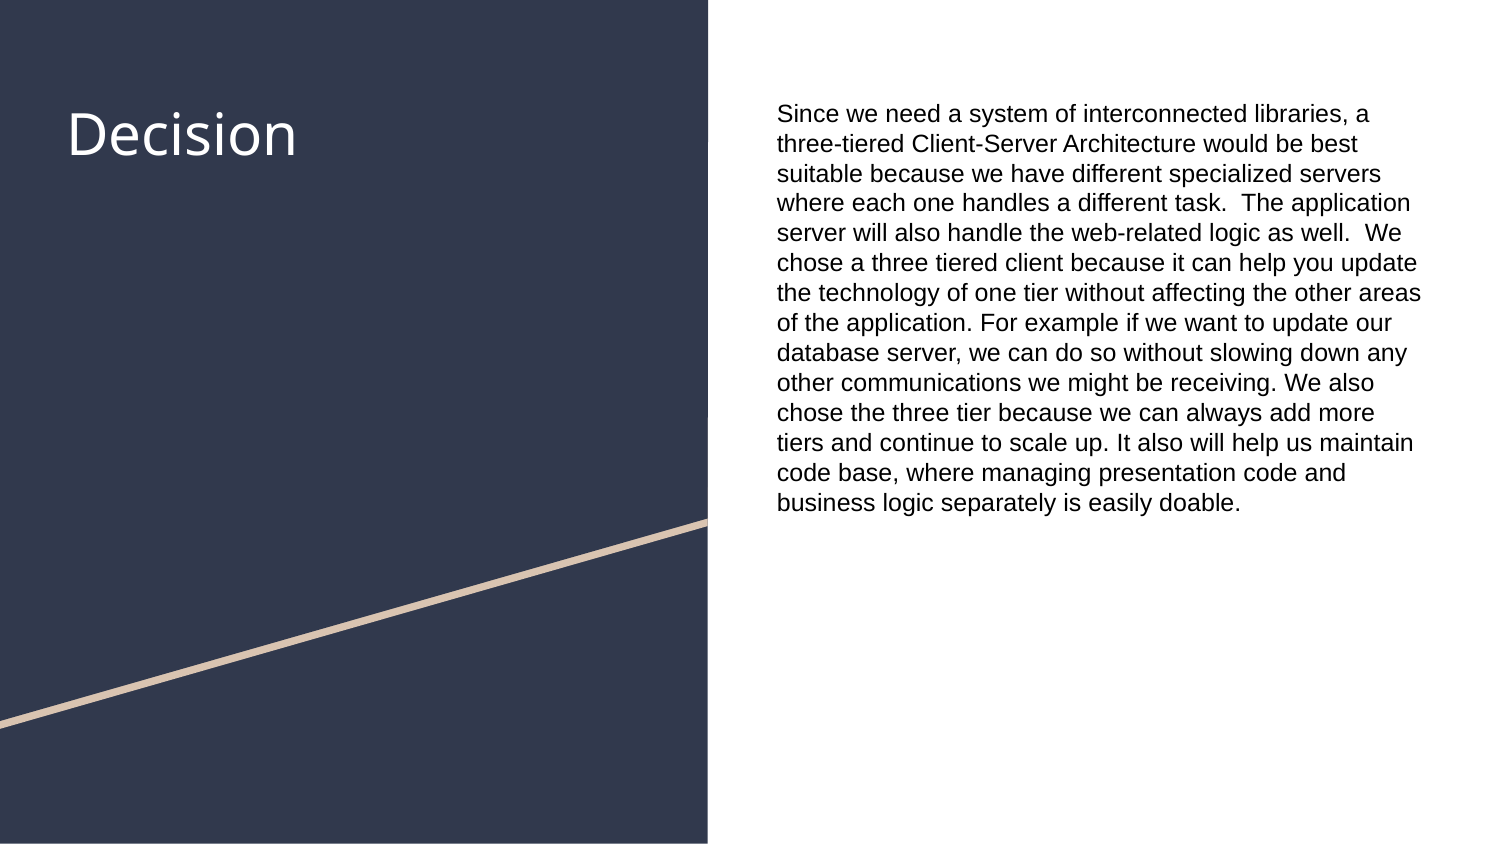

# Decision
Since we need a system of interconnected libraries, a three-tiered Client-Server Architecture would be best suitable because we have different specialized servers where each one handles a different task. The application server will also handle the web-related logic as well. We chose a three tiered client because it can help you update the technology of one tier without affecting the other areas of the application. For example if we want to update our database server, we can do so without slowing down any other communications we might be receiving. We also chose the three tier because we can always add more tiers and continue to scale up. It also will help us maintain code base, where managing presentation code and business logic separately is easily doable.